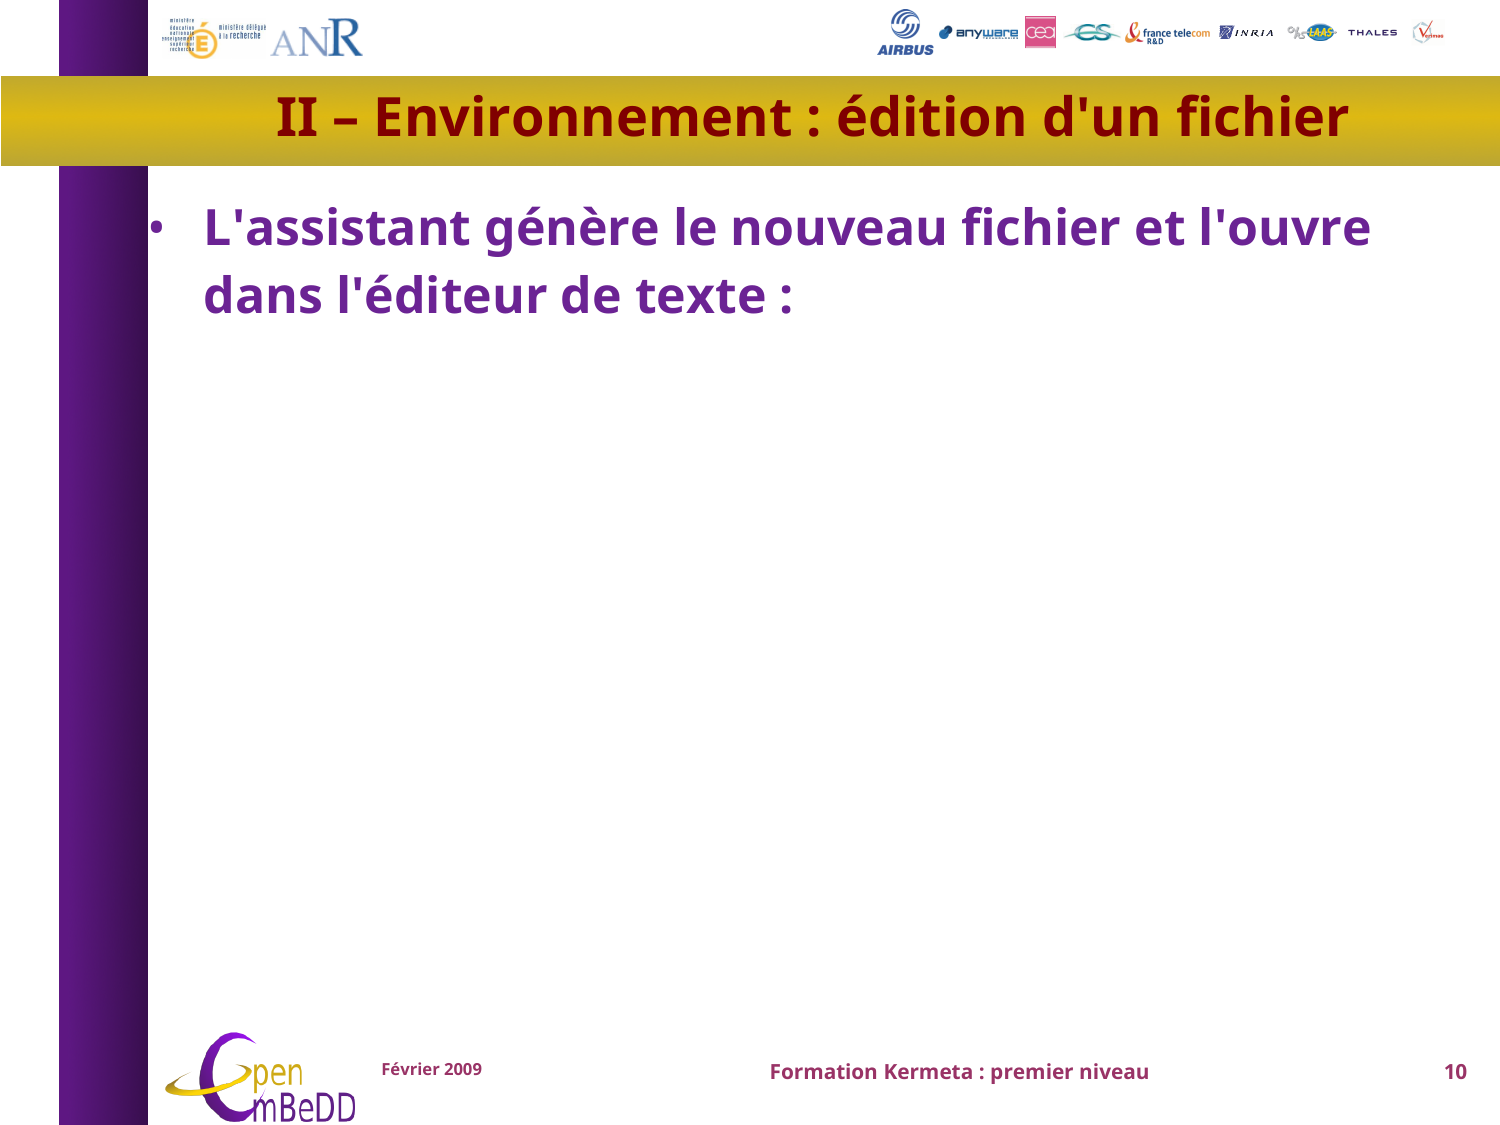

# II – Environnement : édition d'un fichier
L'assistant génère le nouveau fichier et l'ouvre dans l'éditeur de texte :
Pied de page
Pied de page fixe
10